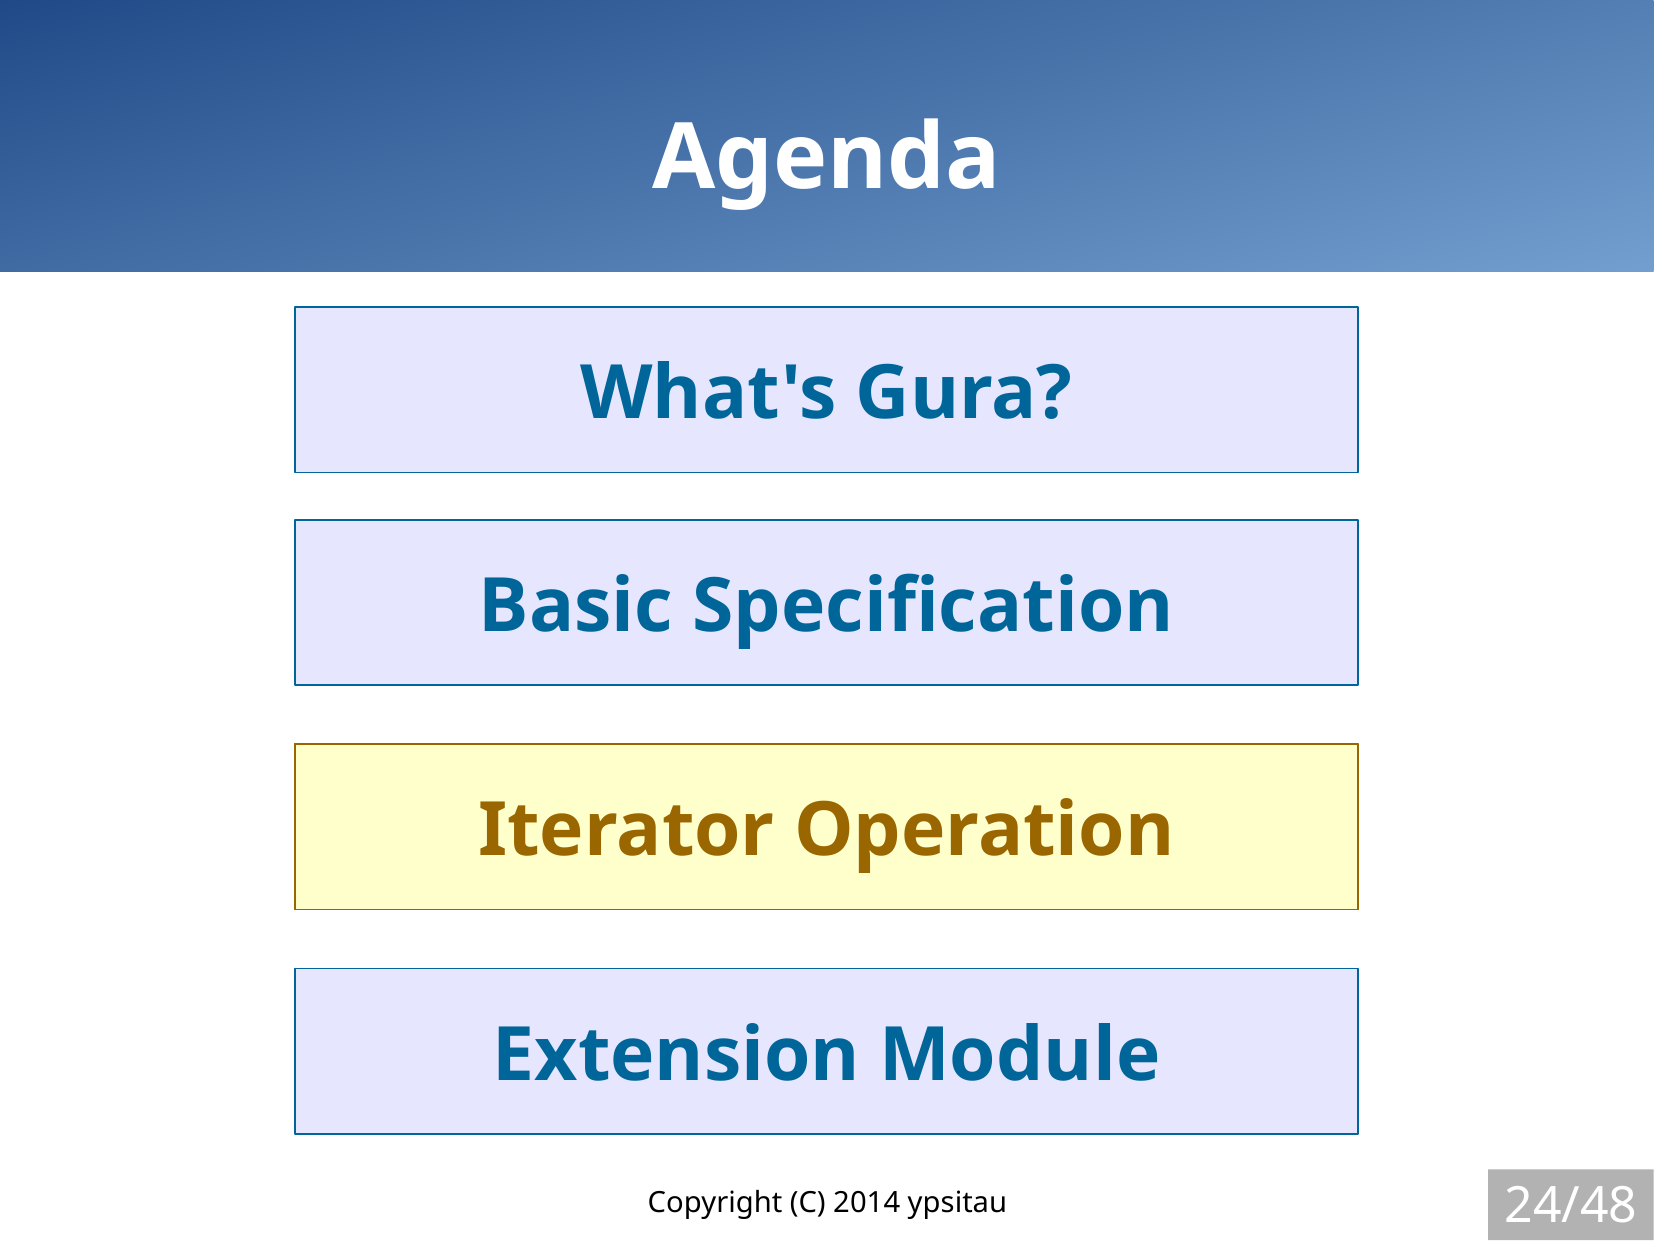

# Agenda
What's Gura?
Basic Specification
Iterator Operation
Iterator Operation
Extension Module
24
Copyright (C) 2014 ypsitau